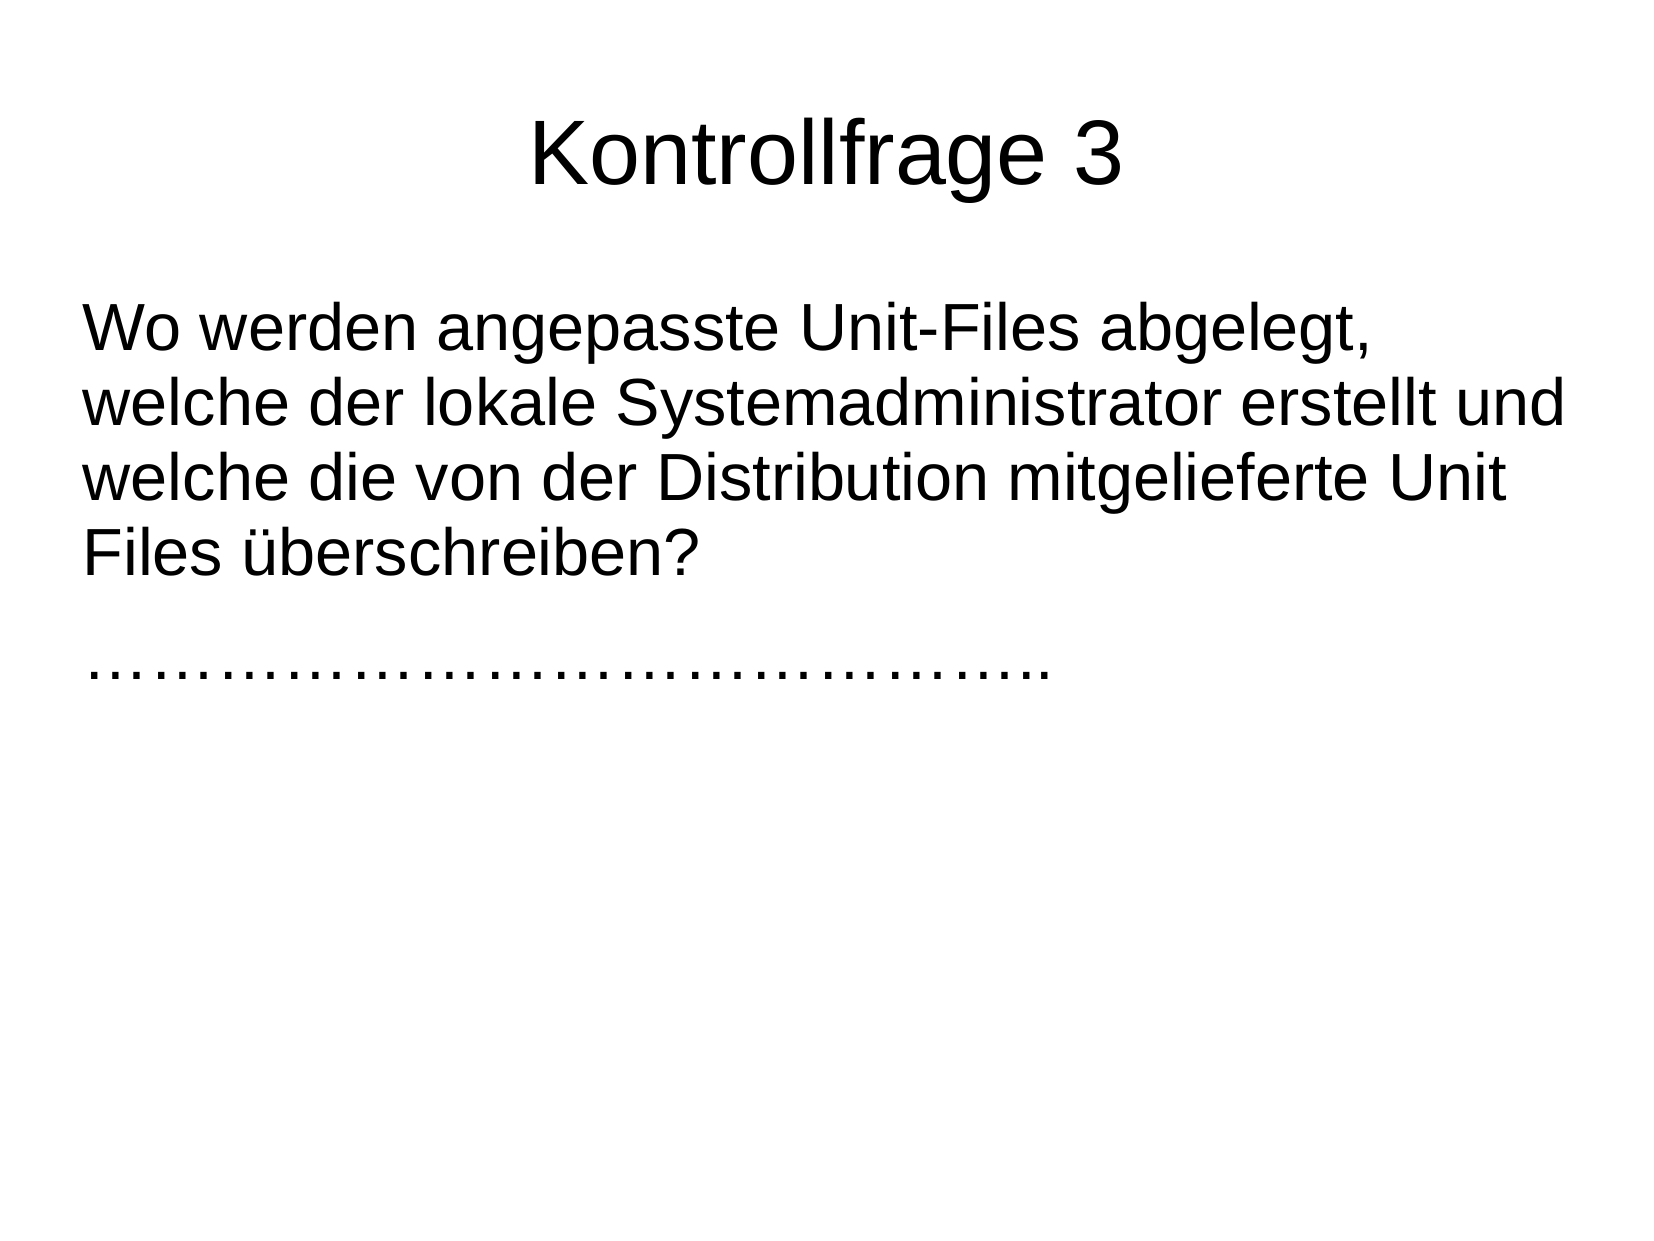

# Kontrollfrage 3
Wo werden angepasste Unit-Files abgelegt, welche der lokale Systemadministrator erstellt und welche die von der Distribution mitgelieferte Unit Files überschreiben?
……………………………………..